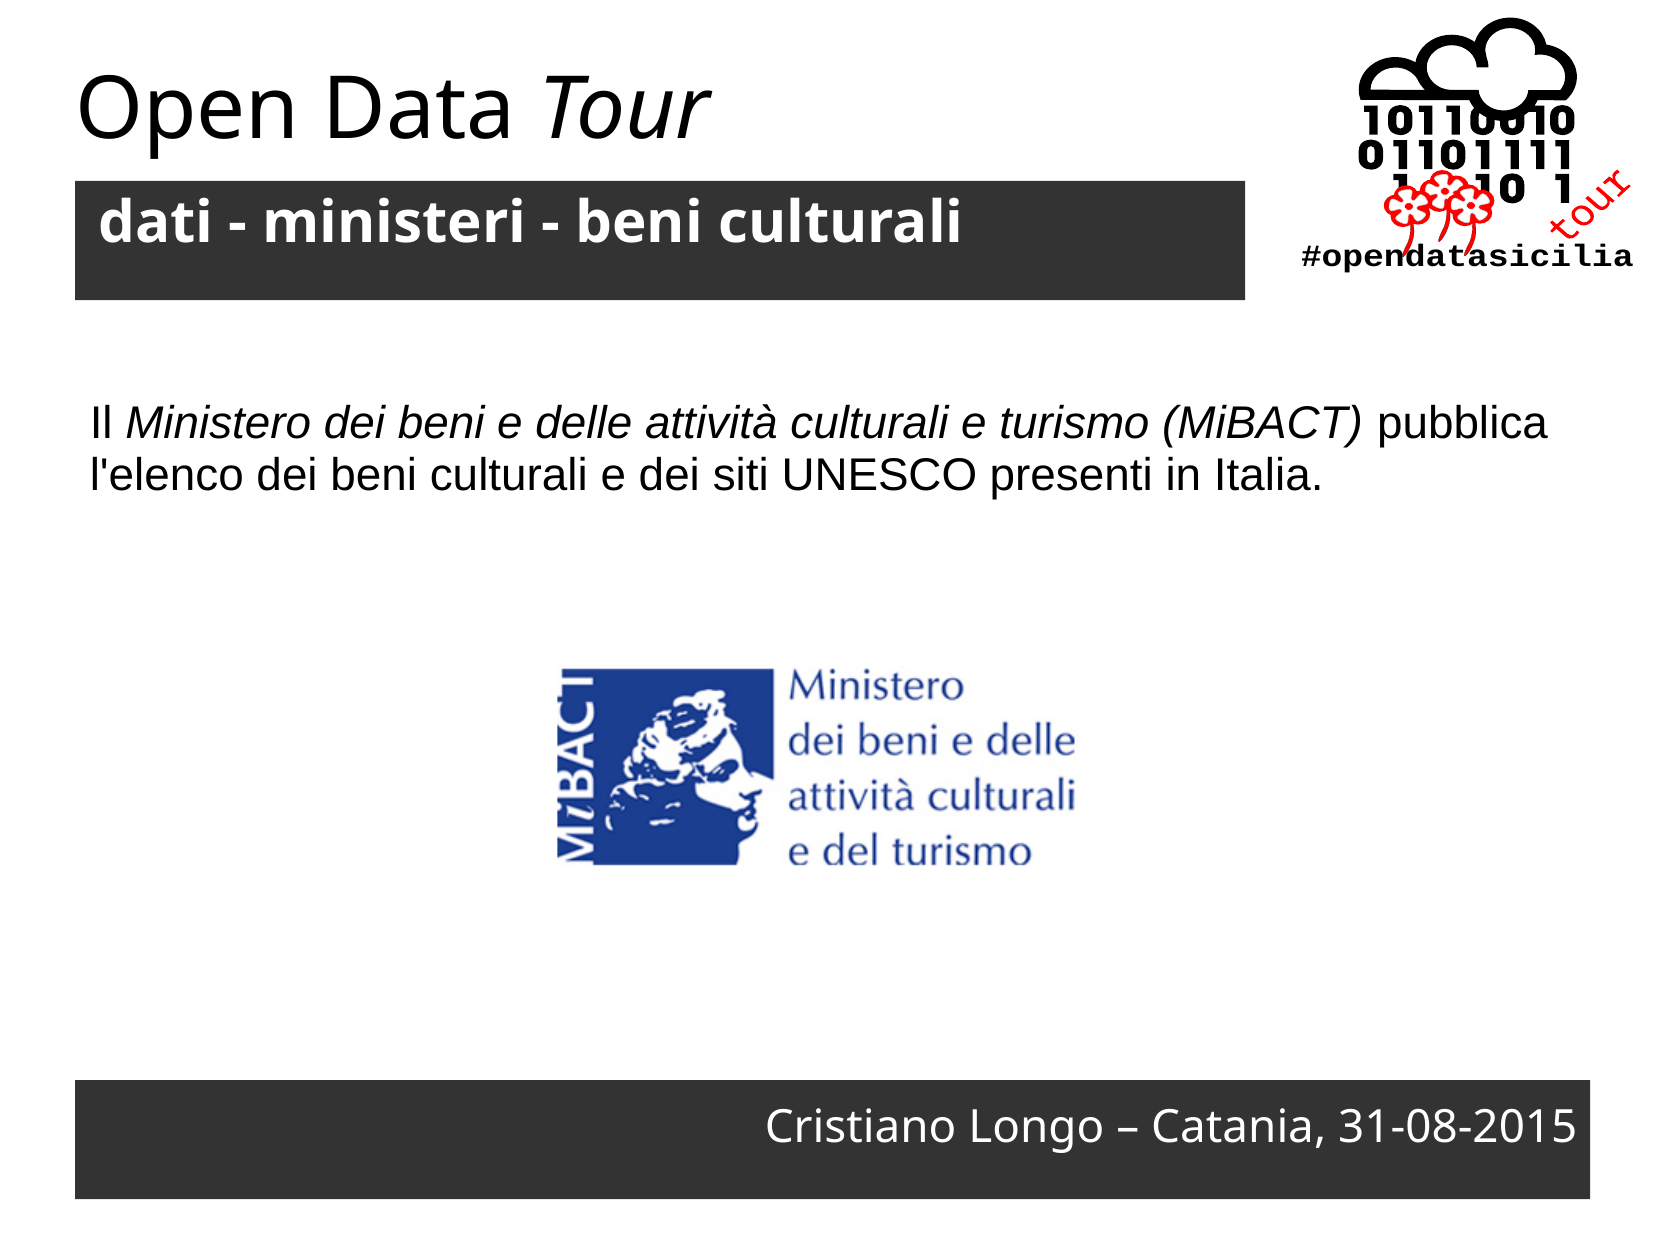

# Open Data Tour
 dati - ministeri - beni culturali
Il Ministero dei beni e delle attività culturali e turismo (MiBACT) pubblica l'elenco dei beni culturali e dei siti UNESCO presenti in Italia.
 Cristiano Longo – Catania, 31-08-2015